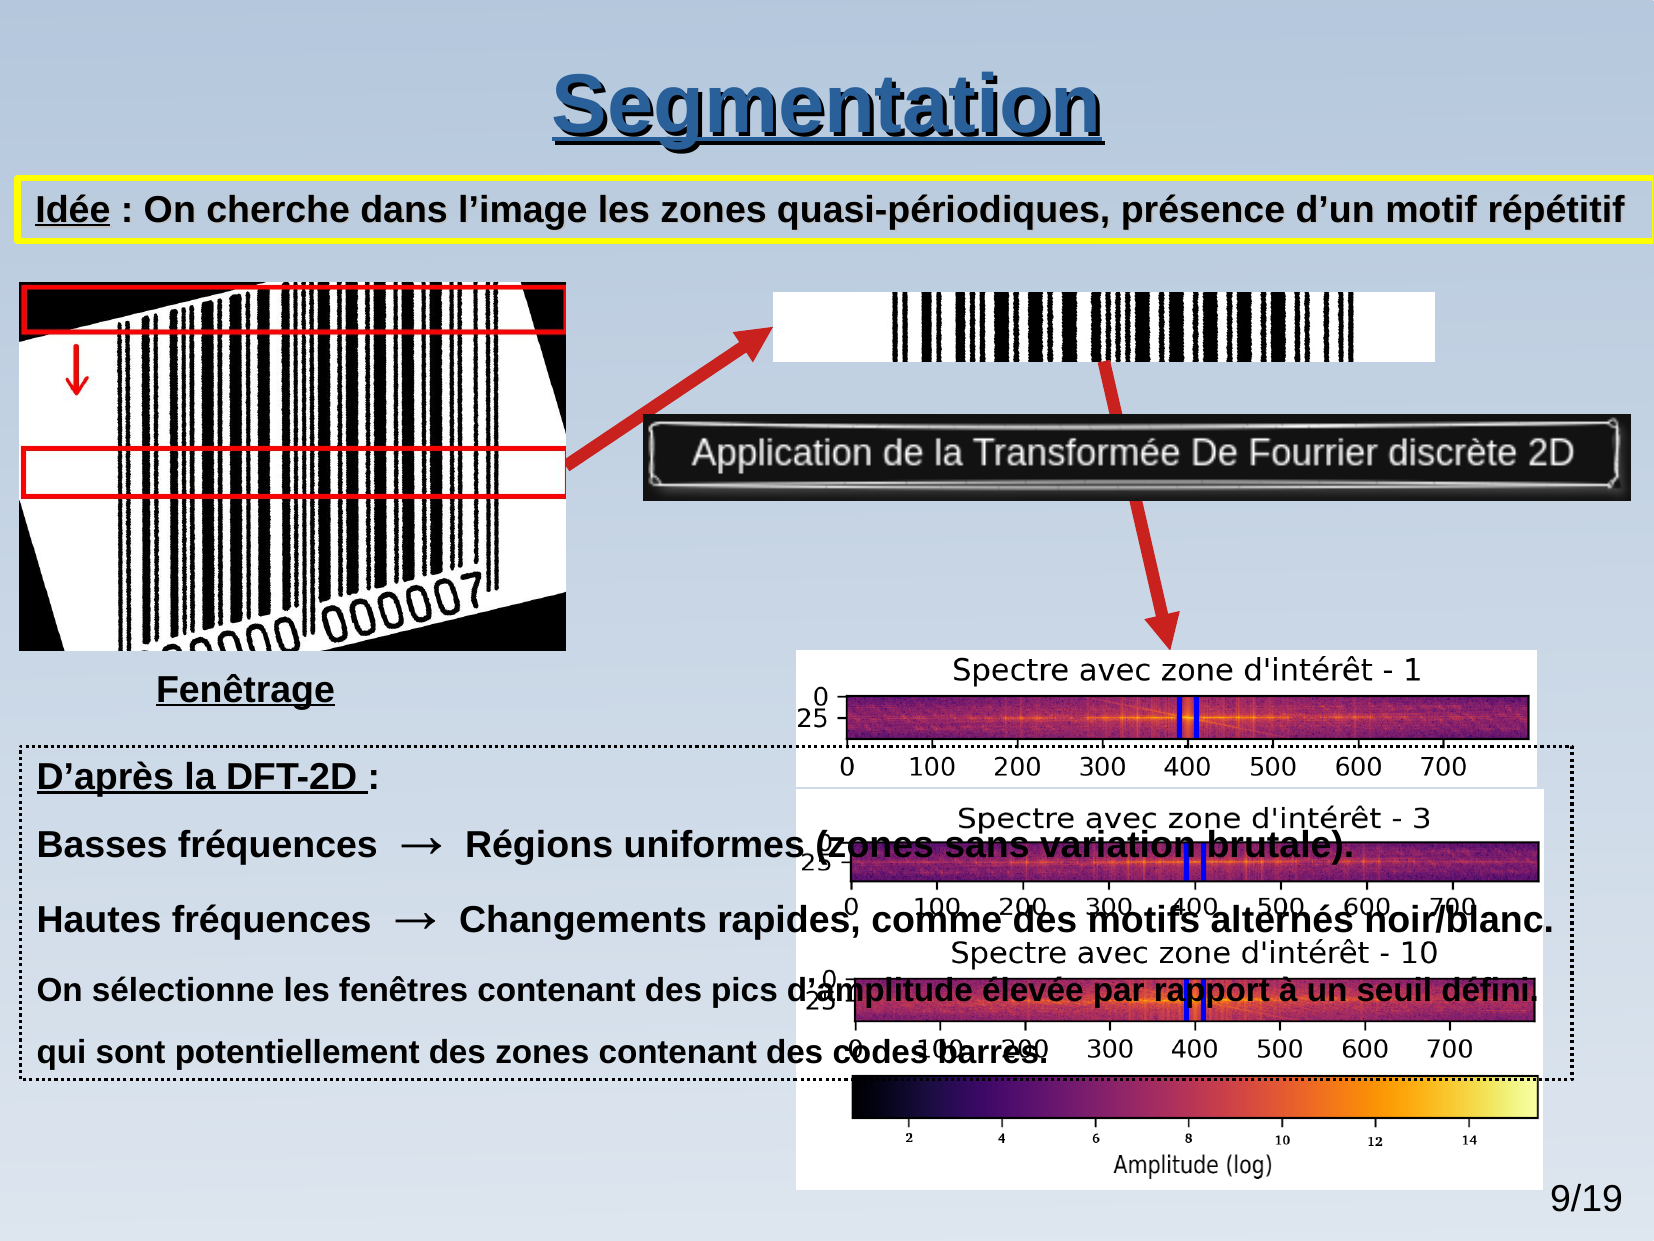

# Segmentation
Idée : On cherche dans l’image les zones quasi-périodiques, présence d’un motif répétitif
Fenêtrage
D’après la DFT-2D :
Basses fréquences → Régions uniformes (zones sans variation brutale).
Hautes fréquences → Changements rapides, comme des motifs alternés noir/blanc.
On sélectionne les fenêtres contenant des pics d’amplitude élevée par rapport à un seuil défini.
qui sont potentiellement des zones contenant des codes barres.